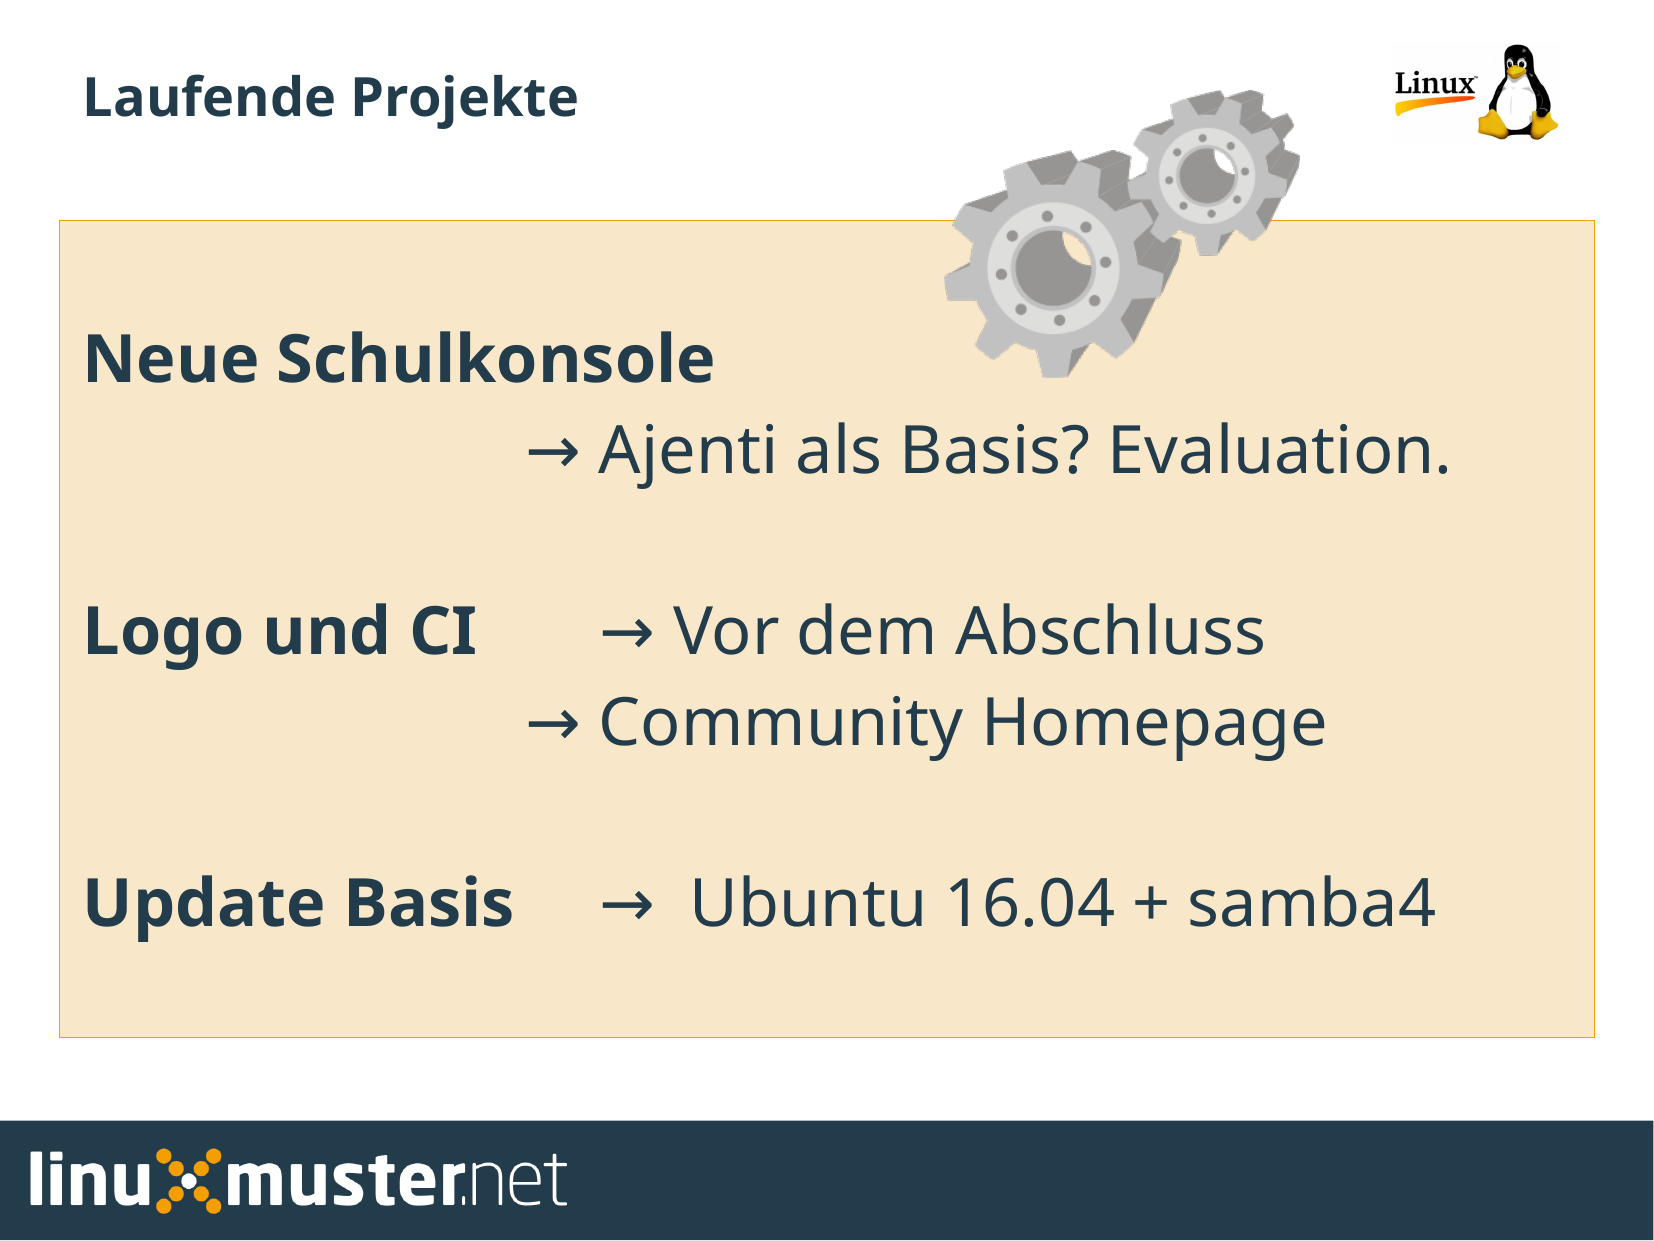

# Laufende Projekte
Neue Schulkonsole
						→ Ajenti als Basis? Evaluation.
Logo und CI 		→	Vor dem Abschluss
						→ Community Homepage
Update Basis 	→ Ubuntu 16.04 + samba4